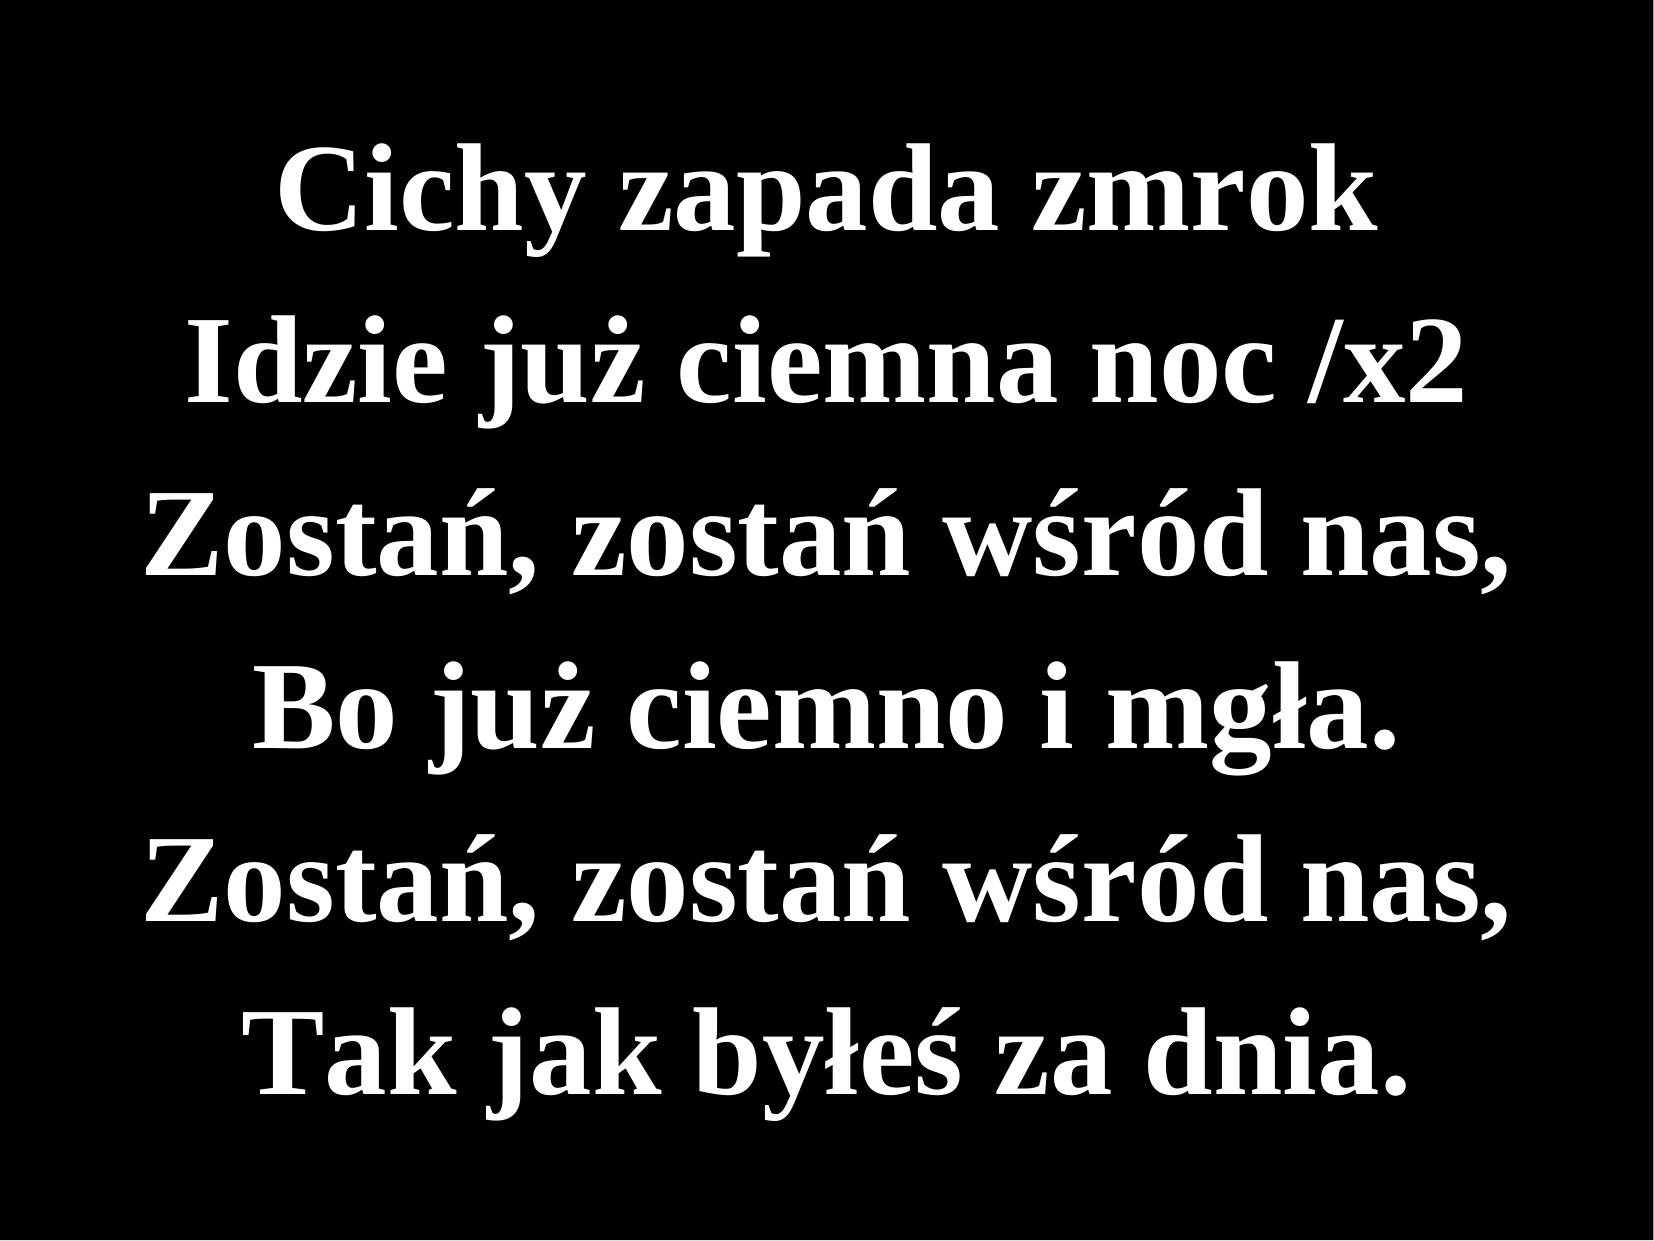

# Cichy zapada zmrok ppp Idzie już ciemna noc /x2 ppp Zostań, zostań wśród nas, ppp Bo już ciemno i mgła. ppp Zostań, zostań wśród nas, ppp Tak jak byłeś za dnia.